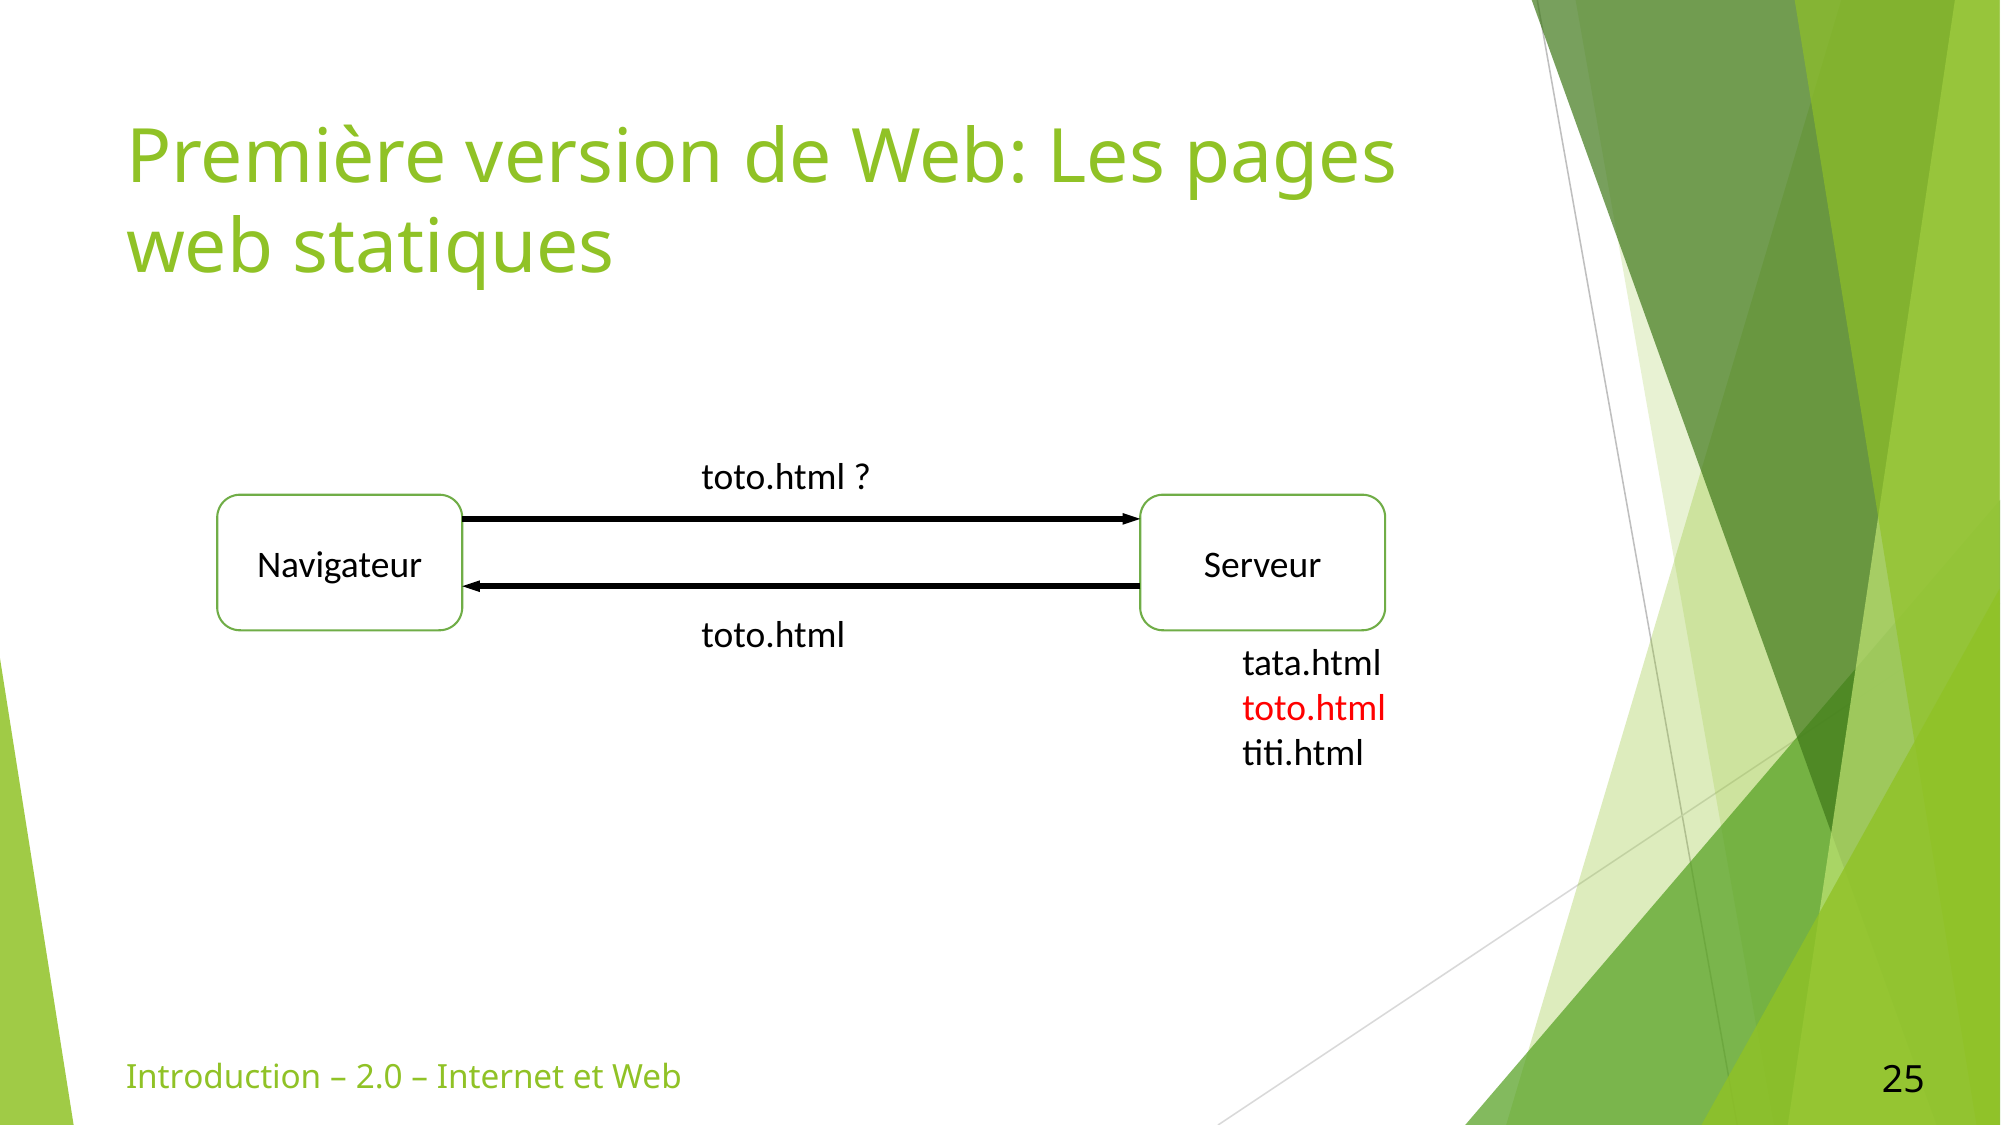

# Première version de Web: Les pages web statiques
toto.html ?
Navigateur
Serveur
toto.html
tata.html
toto.html
titi.html
Introduction – 2.0 – Internet et Web